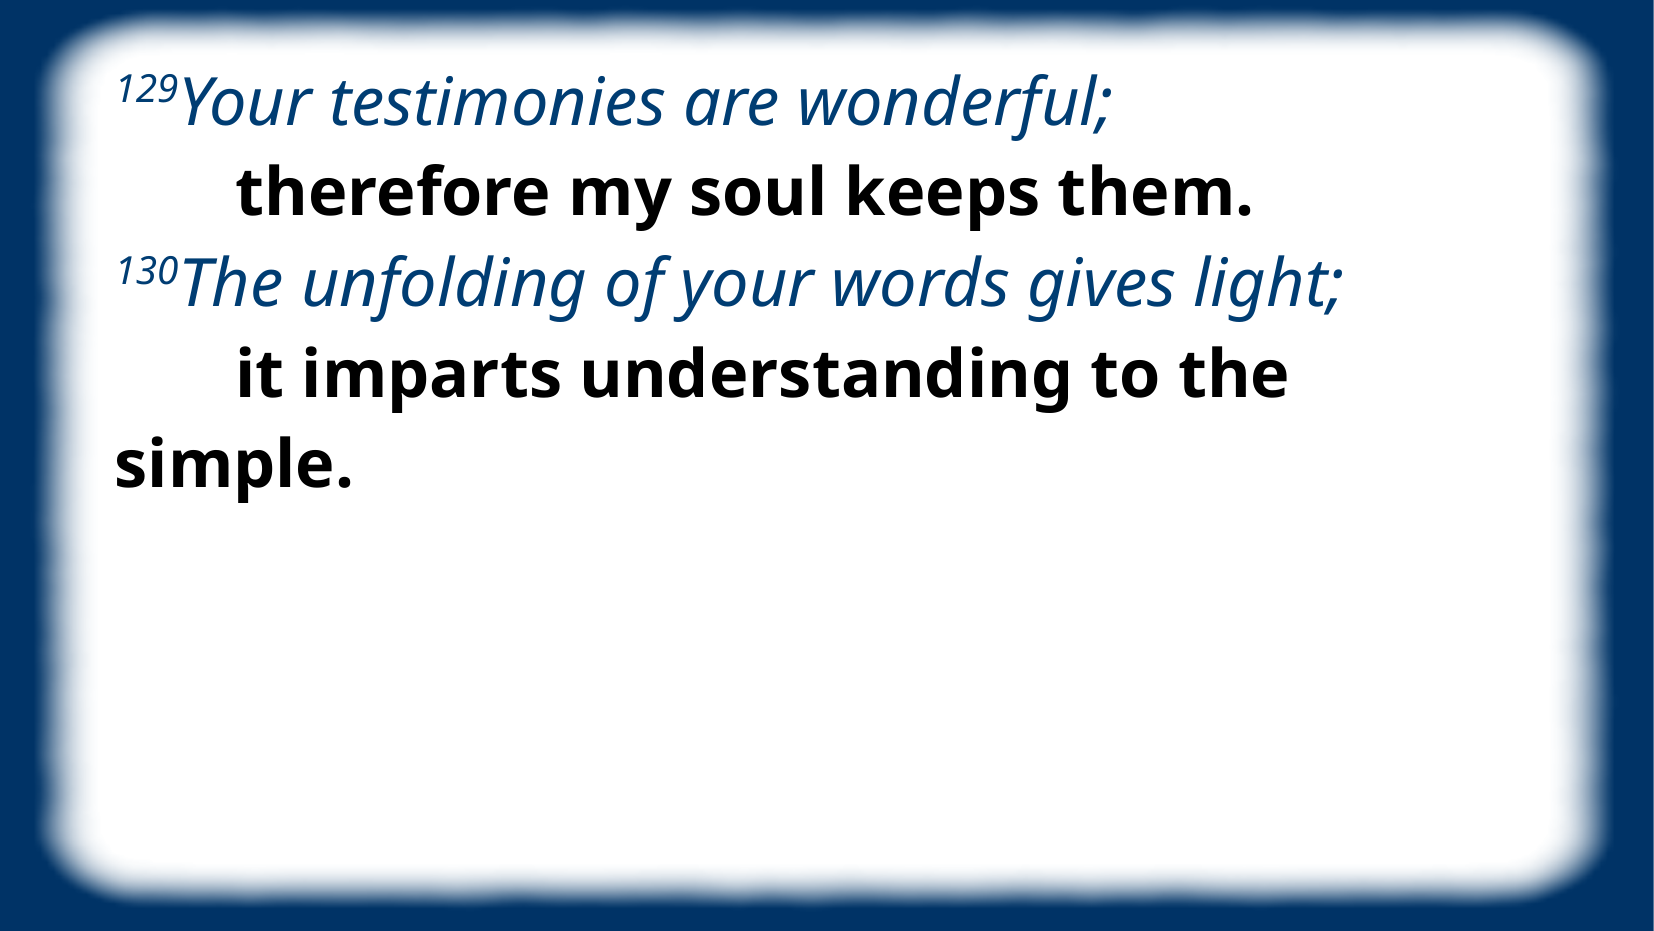

129Your testimonies are wonderful;
 therefore my soul keeps them.
130The unfolding of your words gives light;
 it imparts understanding to the simple.